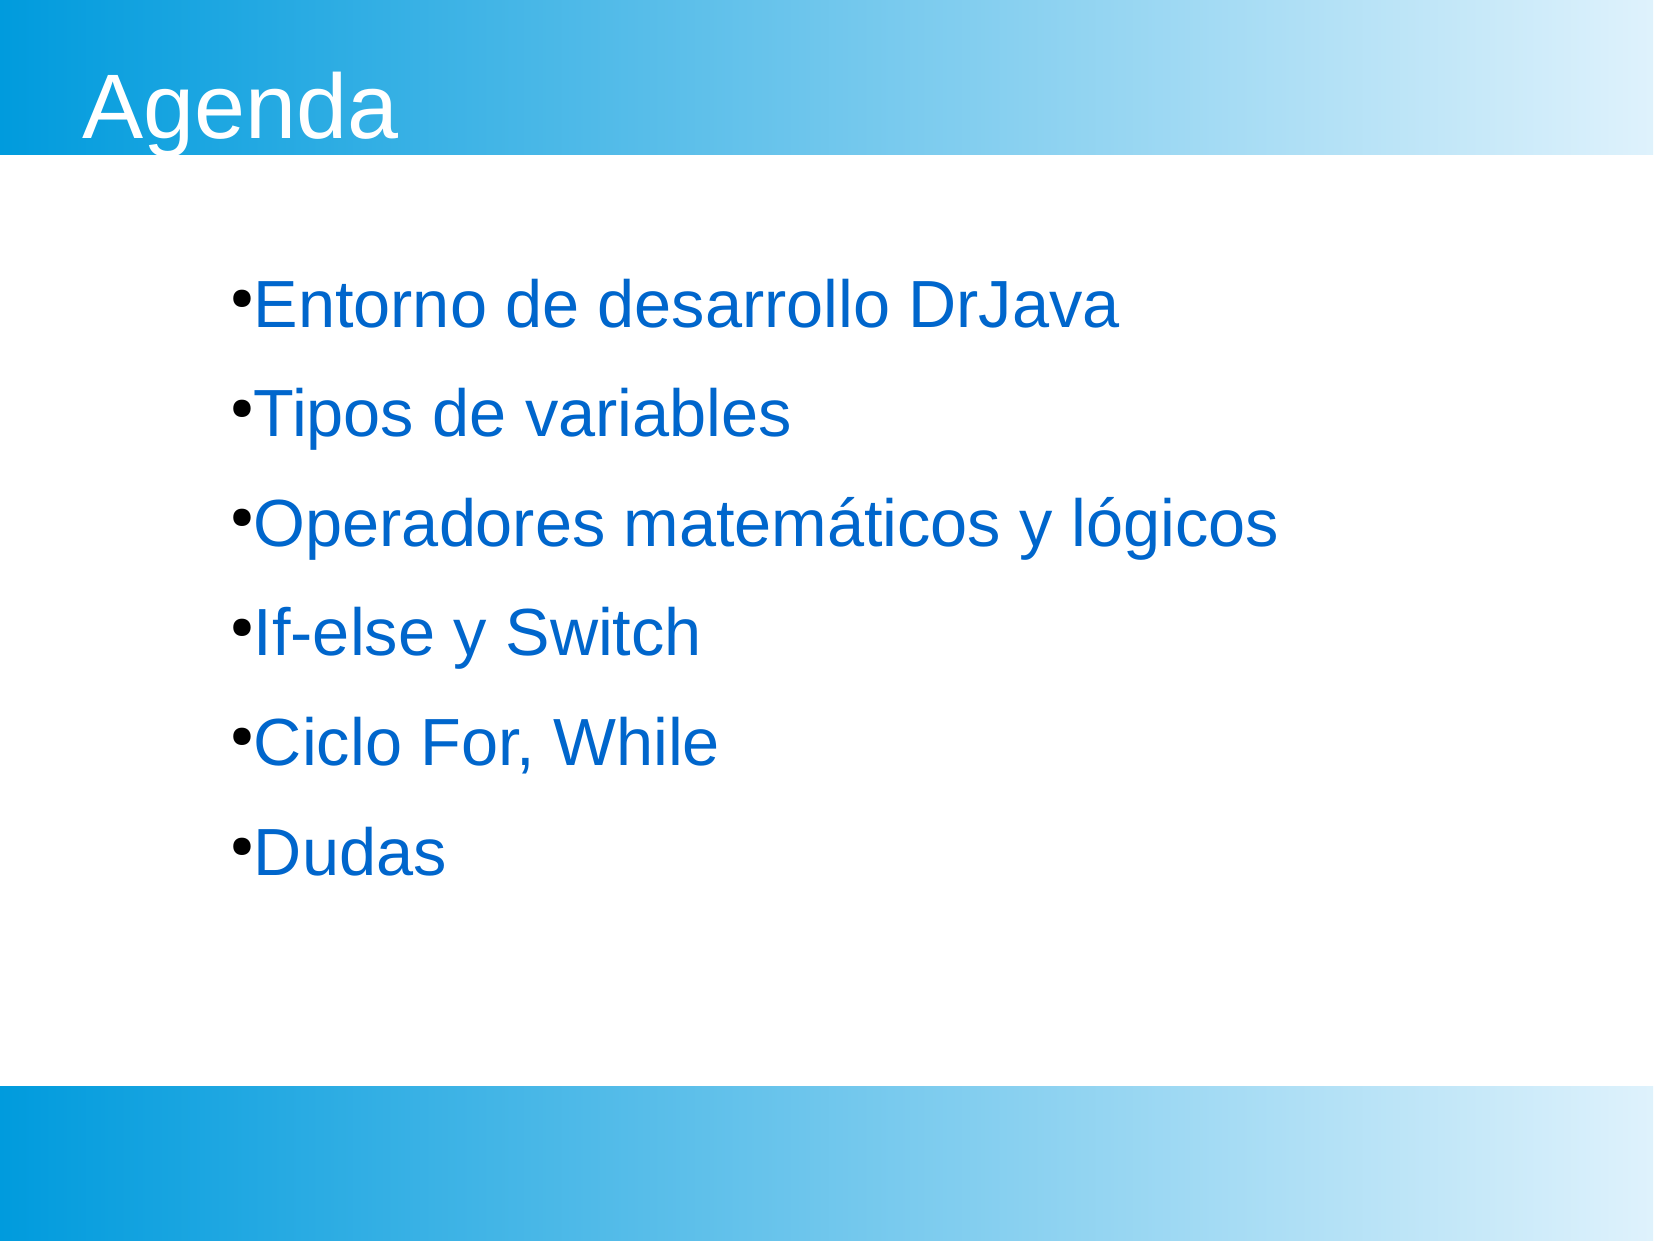

# Agenda
Entorno de desarrollo DrJava
Tipos de variables
Operadores matemáticos y lógicos
If-else y Switch
Ciclo For, While
Dudas